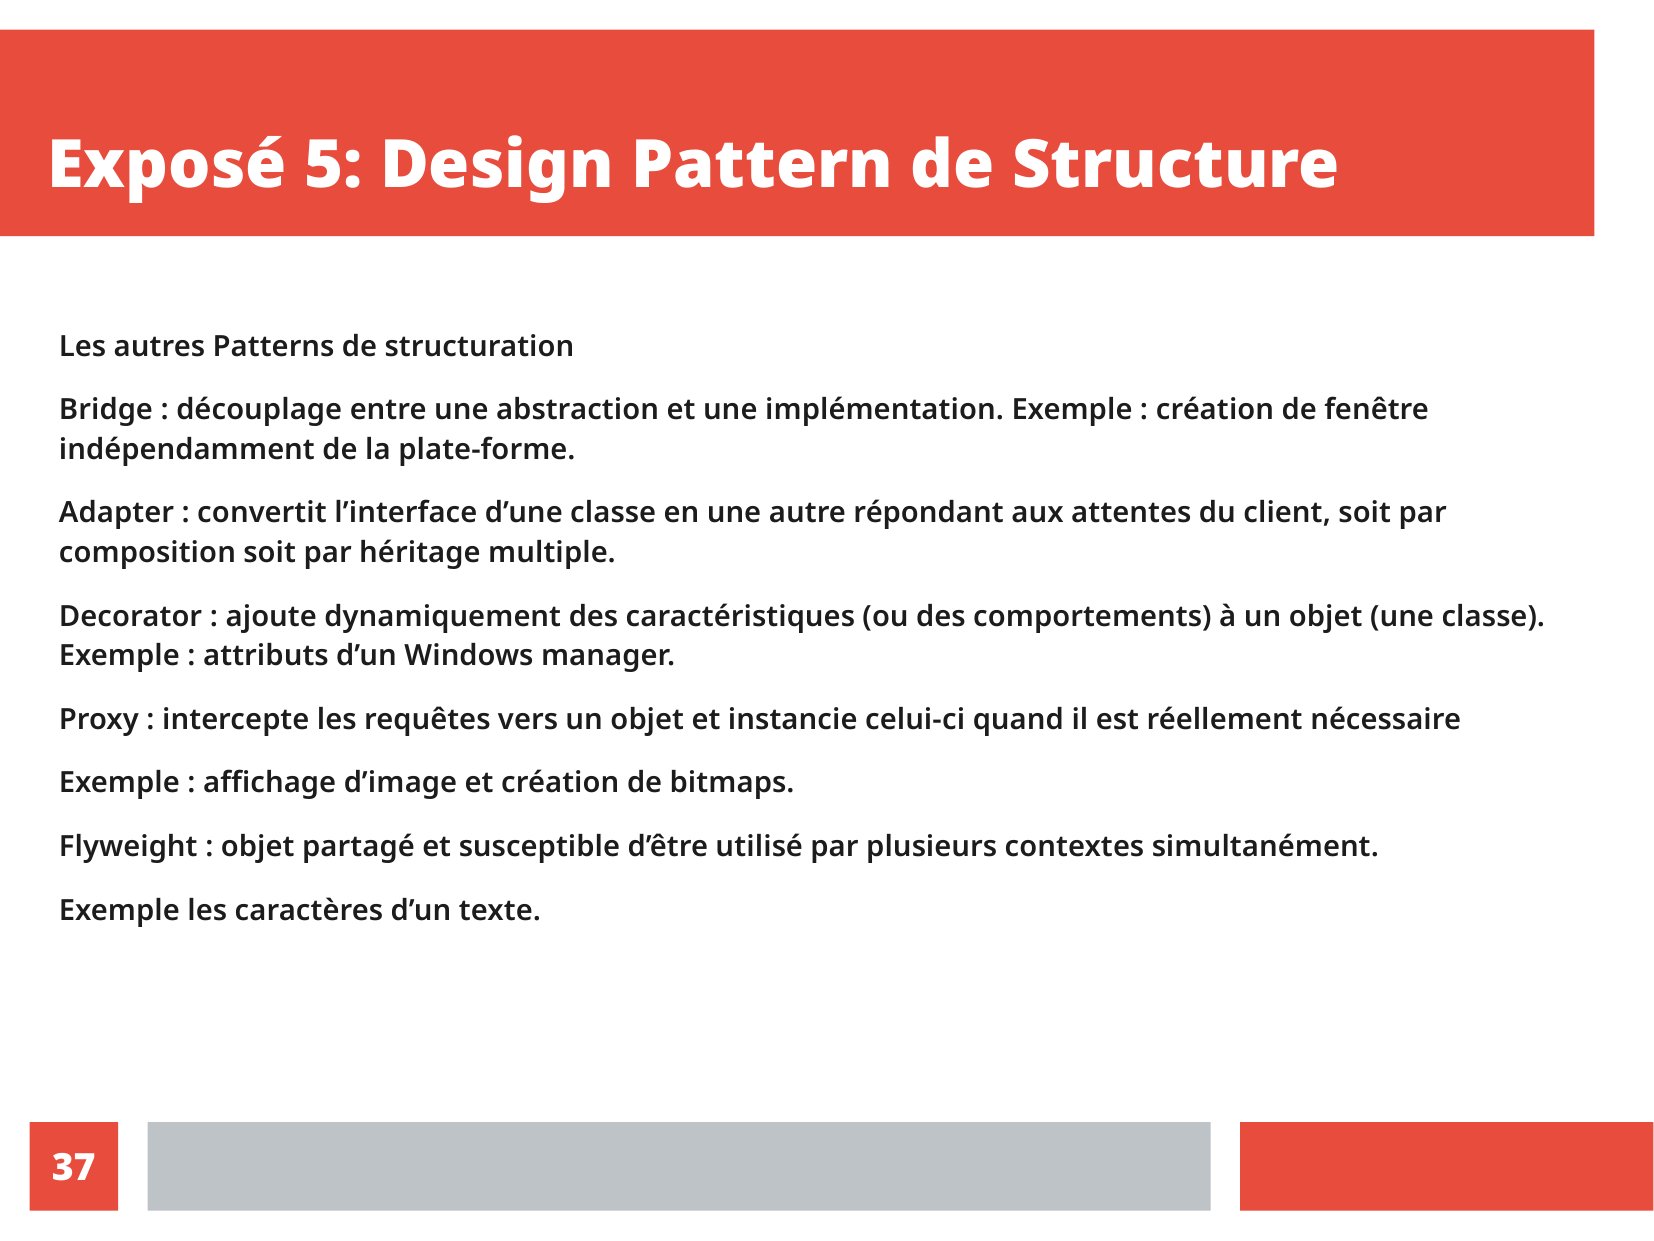

# Exposé 5: Design Pattern de Structure
Les autres Patterns de structuration
Bridge : découplage entre une abstraction et une implémentation. Exemple : création de fenêtre indépendamment de la plate-forme.
Adapter : convertit l’interface d’une classe en une autre répondant aux attentes du client, soit par composition soit par héritage multiple.
Decorator : ajoute dynamiquement des caractéristiques (ou des comportements) à un objet (une classe). Exemple : attributs d’un Windows manager.
Proxy : intercepte les requêtes vers un objet et instancie celui-ci quand il est réellement nécessaire
Exemple : affichage d’image et création de bitmaps.
Flyweight : objet partagé et susceptible d’être utilisé par plusieurs contextes simultanément.
Exemple les caractères d’un texte.
37